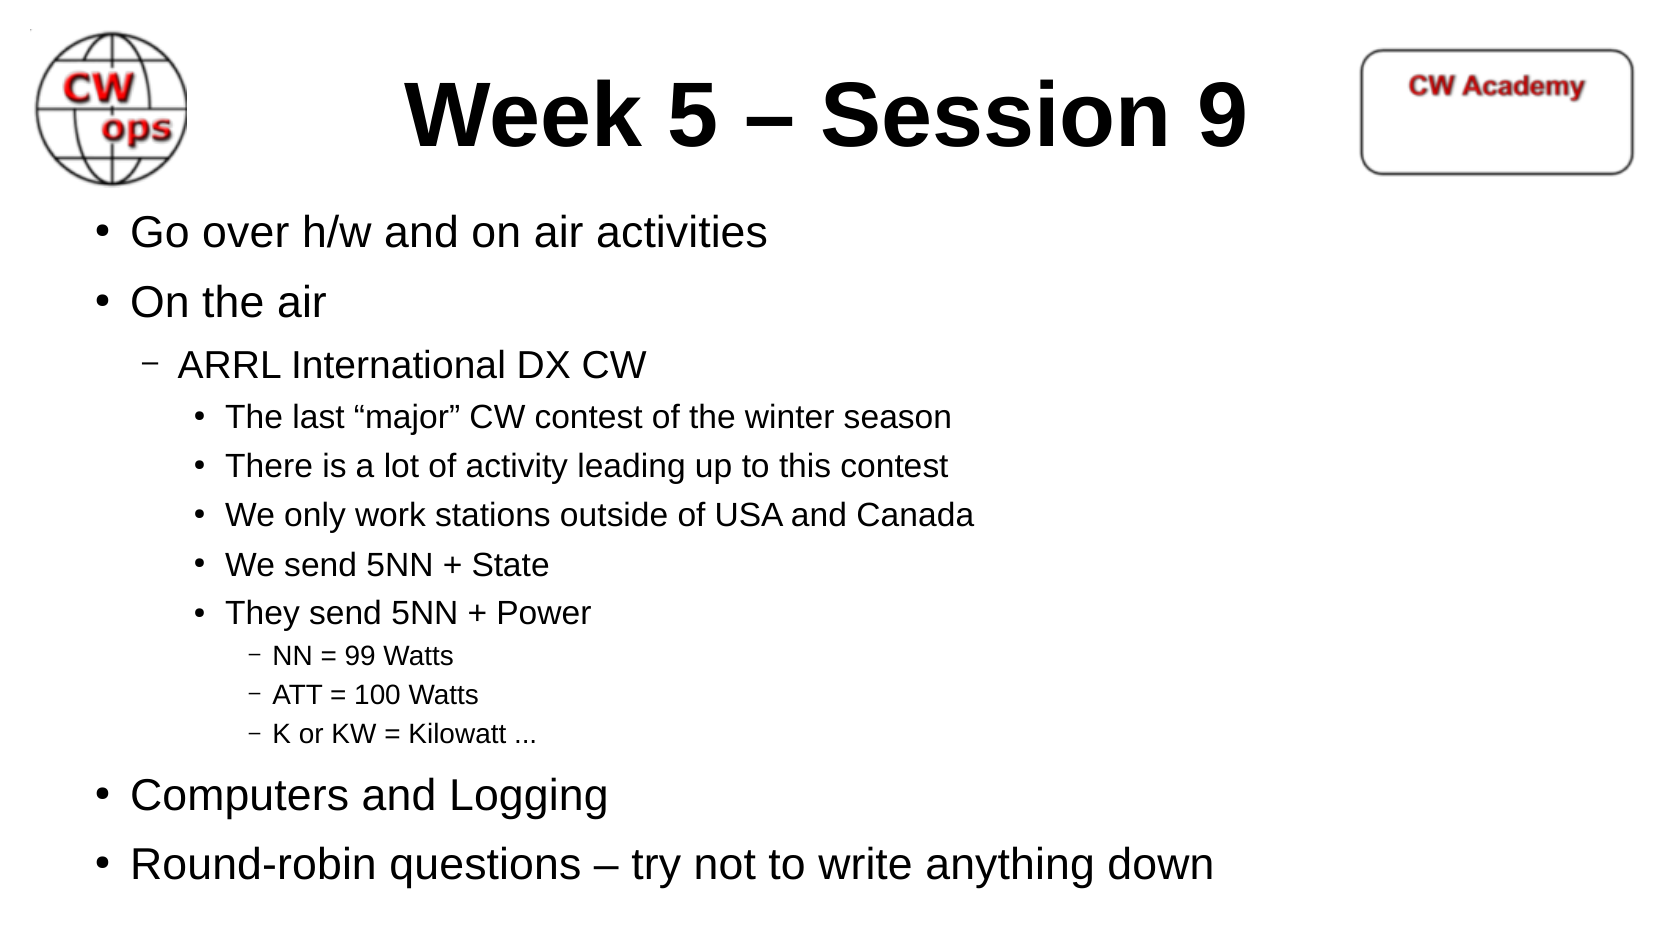

Week 5 – Session 9
# Go over h/w and on air activities
On the air
ARRL International DX CW
The last “major” CW contest of the winter season
There is a lot of activity leading up to this contest
We only work stations outside of USA and Canada
We send 5NN + State
They send 5NN + Power
NN = 99 Watts
ATT = 100 Watts
K or KW = Kilowatt ...
Computers and Logging
Round-robin questions – try not to write anything down